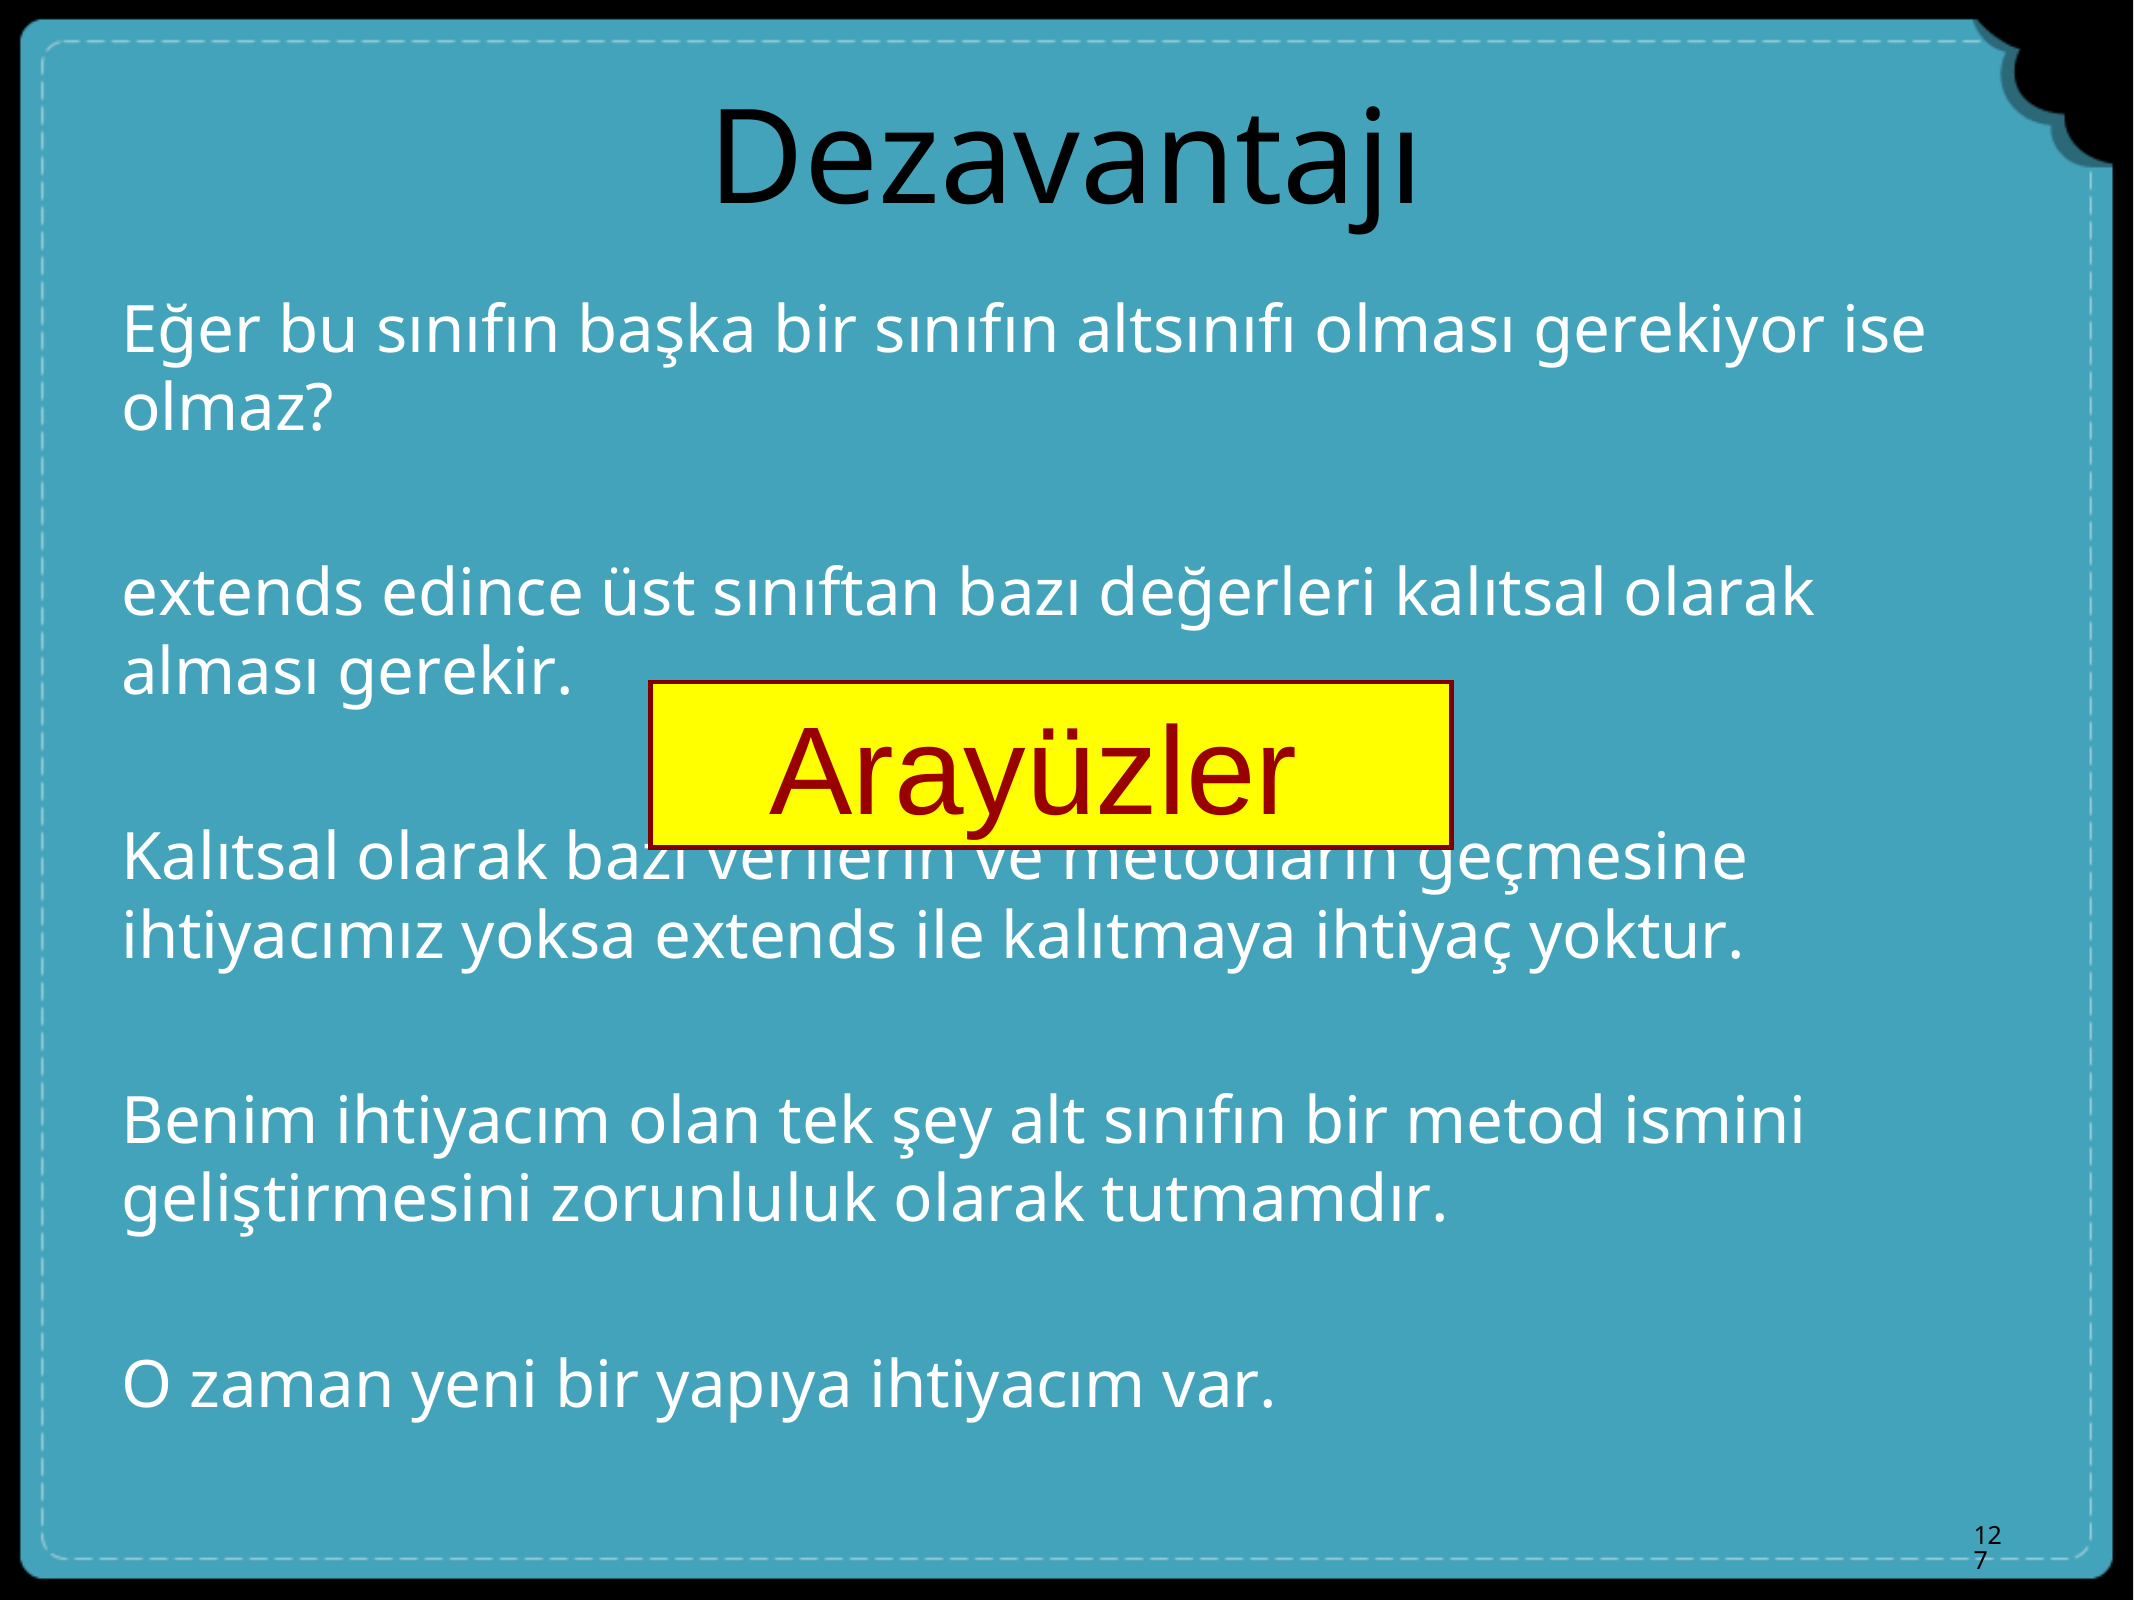

# Dezavantajı
Eğer bu sınıfın başka bir sınıfın altsınıfı olması gerekiyor ise olmaz?
extends edince üst sınıftan bazı değerleri kalıtsal olarak alması gerekir.
Kalıtsal olarak bazı verilerin ve metodların geçmesine ihtiyacımız yoksa extends ile kalıtmaya ihtiyaç yoktur.
Benim ihtiyacım olan tek şey alt sınıfın bir metod ismini geliştirmesini zorunluluk olarak tutmamdır.
O zaman yeni bir yapıya ihtiyacım var.
 Arayüzler
127